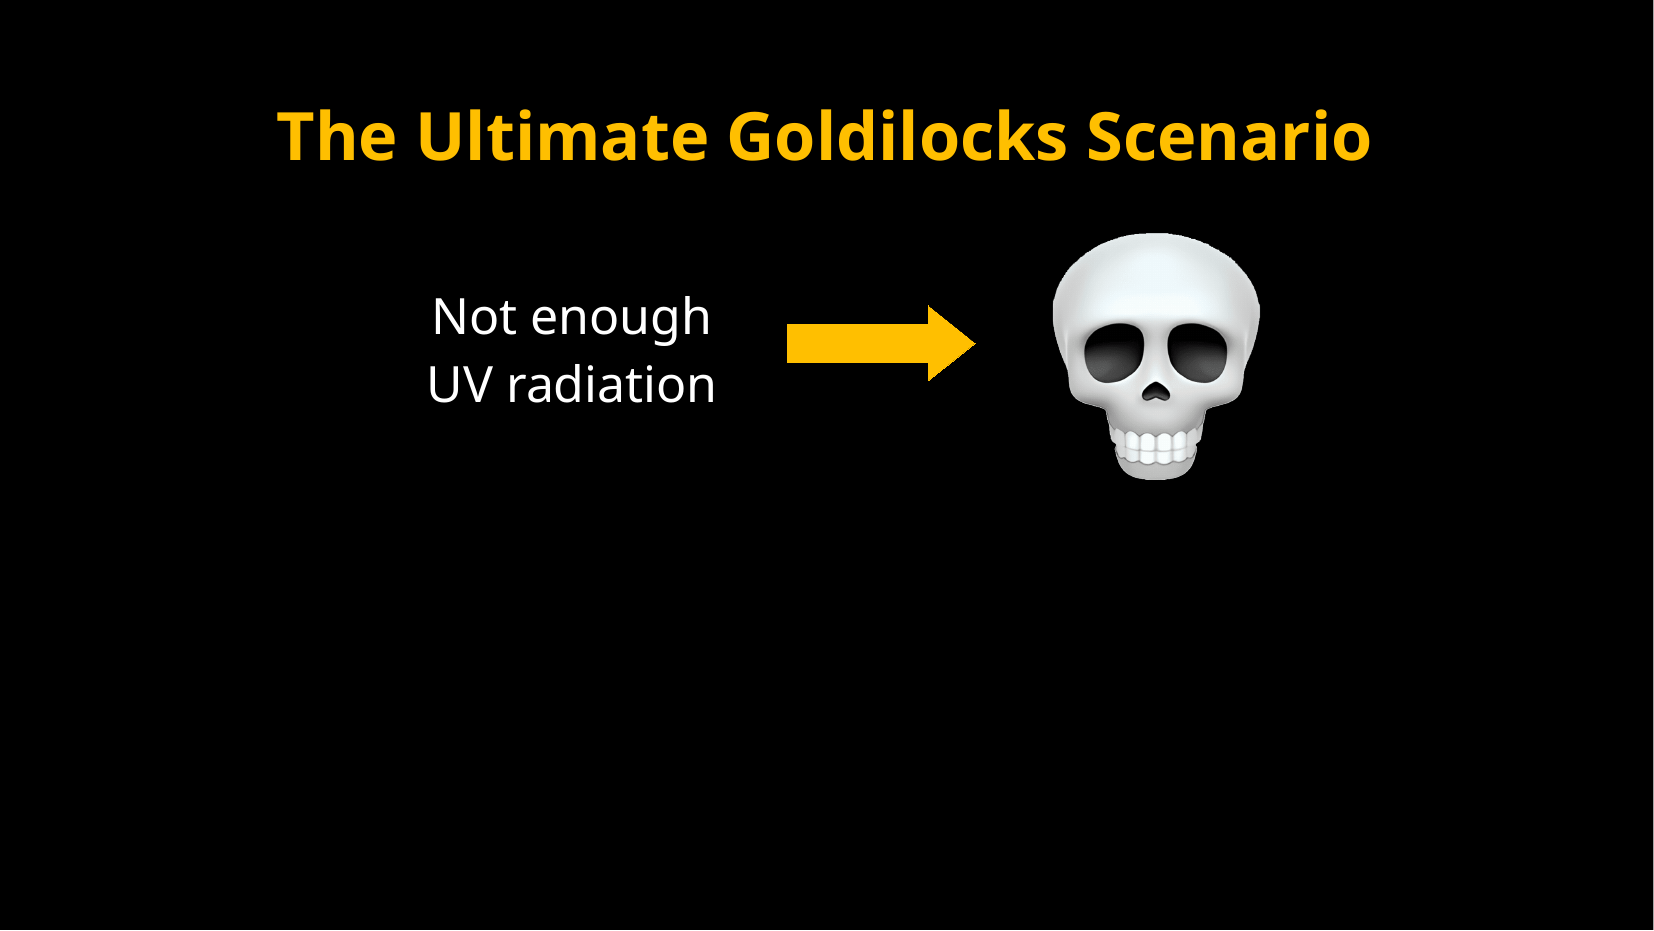

The Ultimate Goldilocks Scenario
Not enough UV radiation